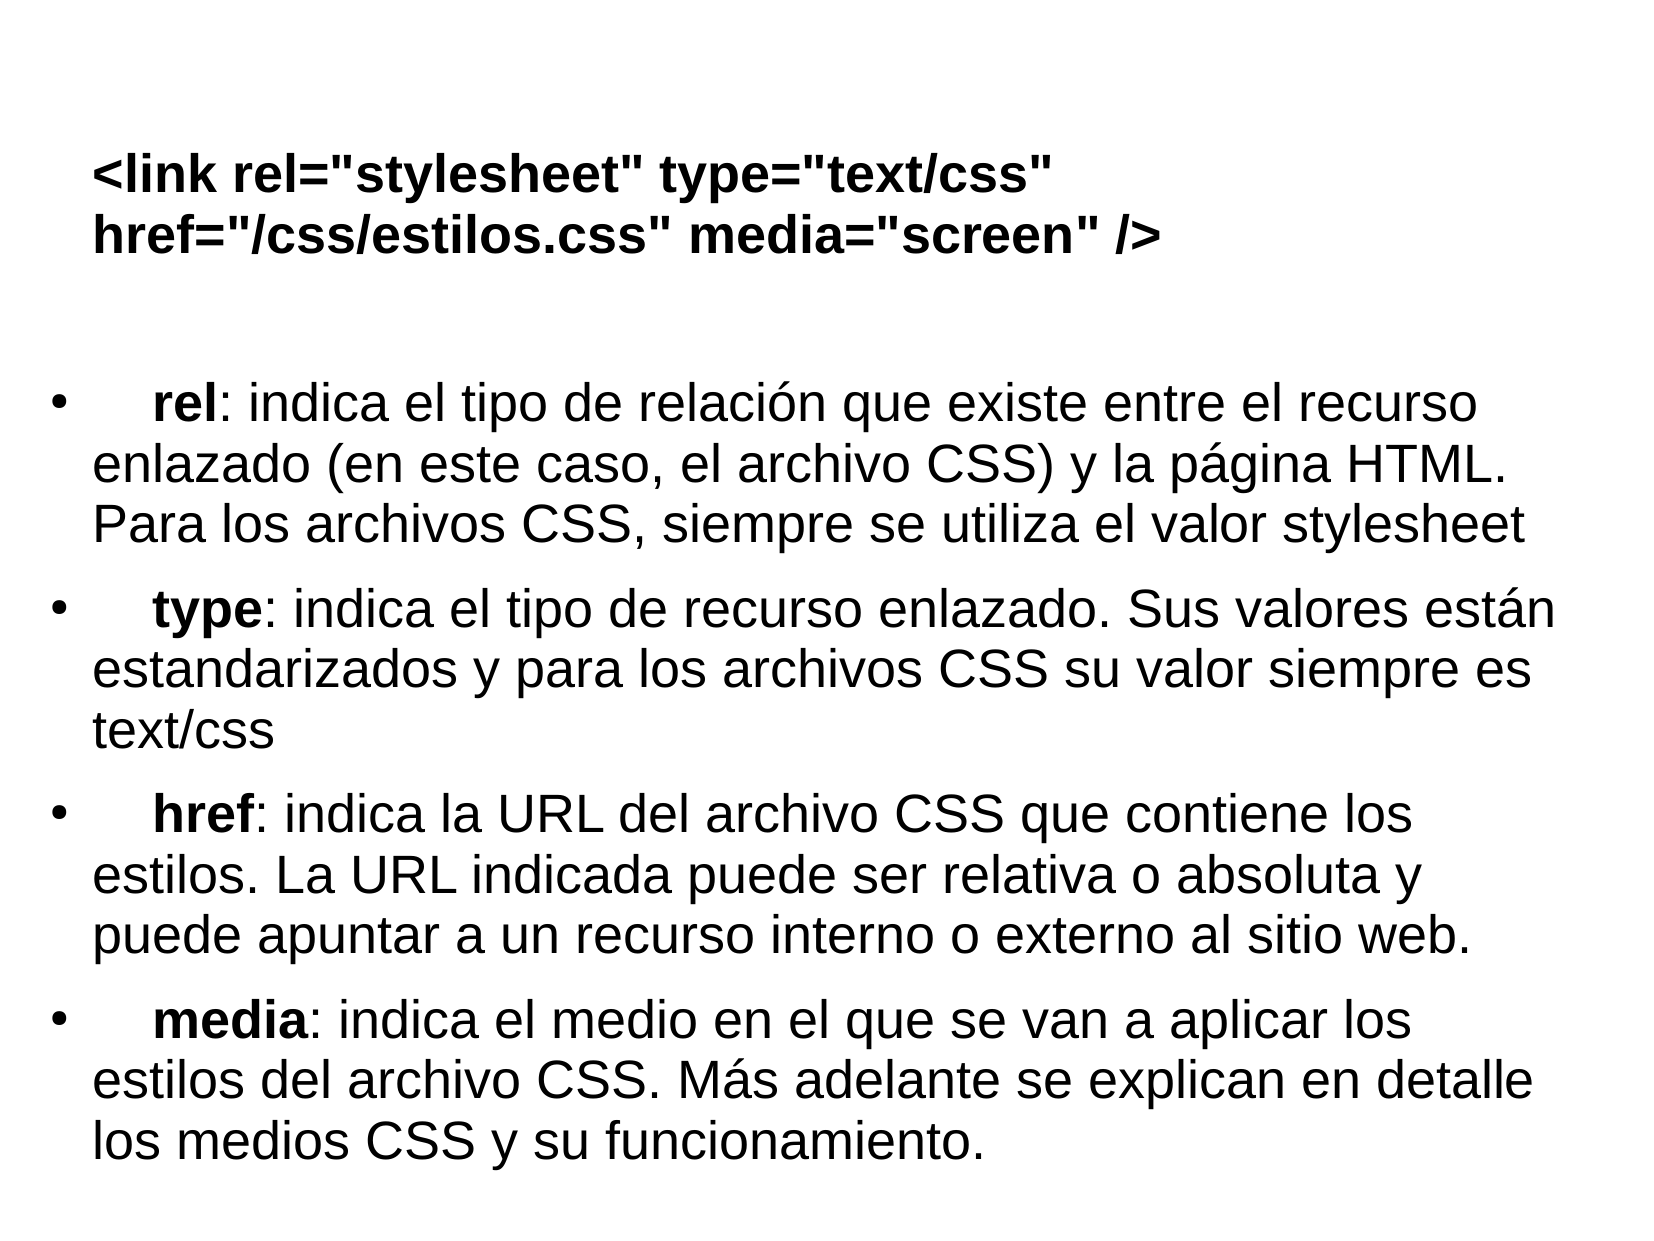

# <link rel="stylesheet" type="text/css" href="/css/estilos.css" media="screen" />
 rel: indica el tipo de relación que existe entre el recurso enlazado (en este caso, el archivo CSS) y la página HTML. Para los archivos CSS, siempre se utiliza el valor stylesheet
 type: indica el tipo de recurso enlazado. Sus valores están estandarizados y para los archivos CSS su valor siempre es text/css
 href: indica la URL del archivo CSS que contiene los estilos. La URL indicada puede ser relativa o absoluta y puede apuntar a un recurso interno o externo al sitio web.
 media: indica el medio en el que se van a aplicar los estilos del archivo CSS. Más adelante se explican en detalle los medios CSS y su funcionamiento.